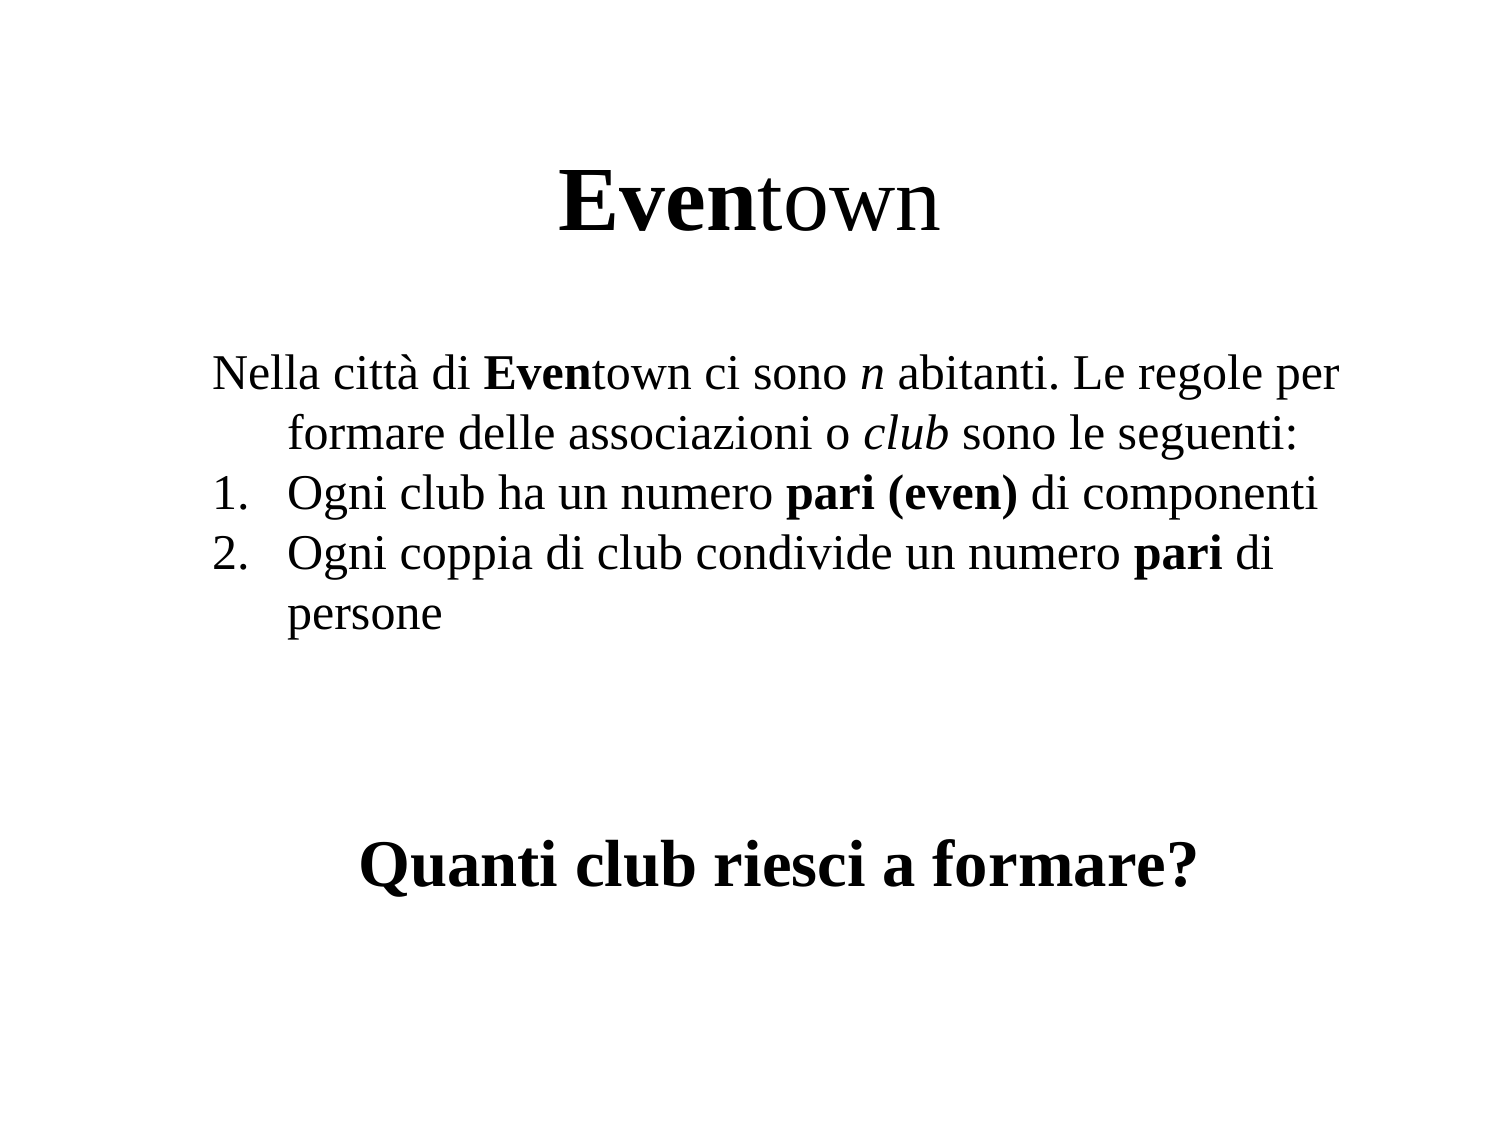

# Eventown
Nella città di Eventown ci sono n abitanti. Le regole per formare delle associazioni o club sono le seguenti:
Ogni club ha un numero pari (even) di componenti
Ogni coppia di club condivide un numero pari di persone
Quanti club riesci a formare?